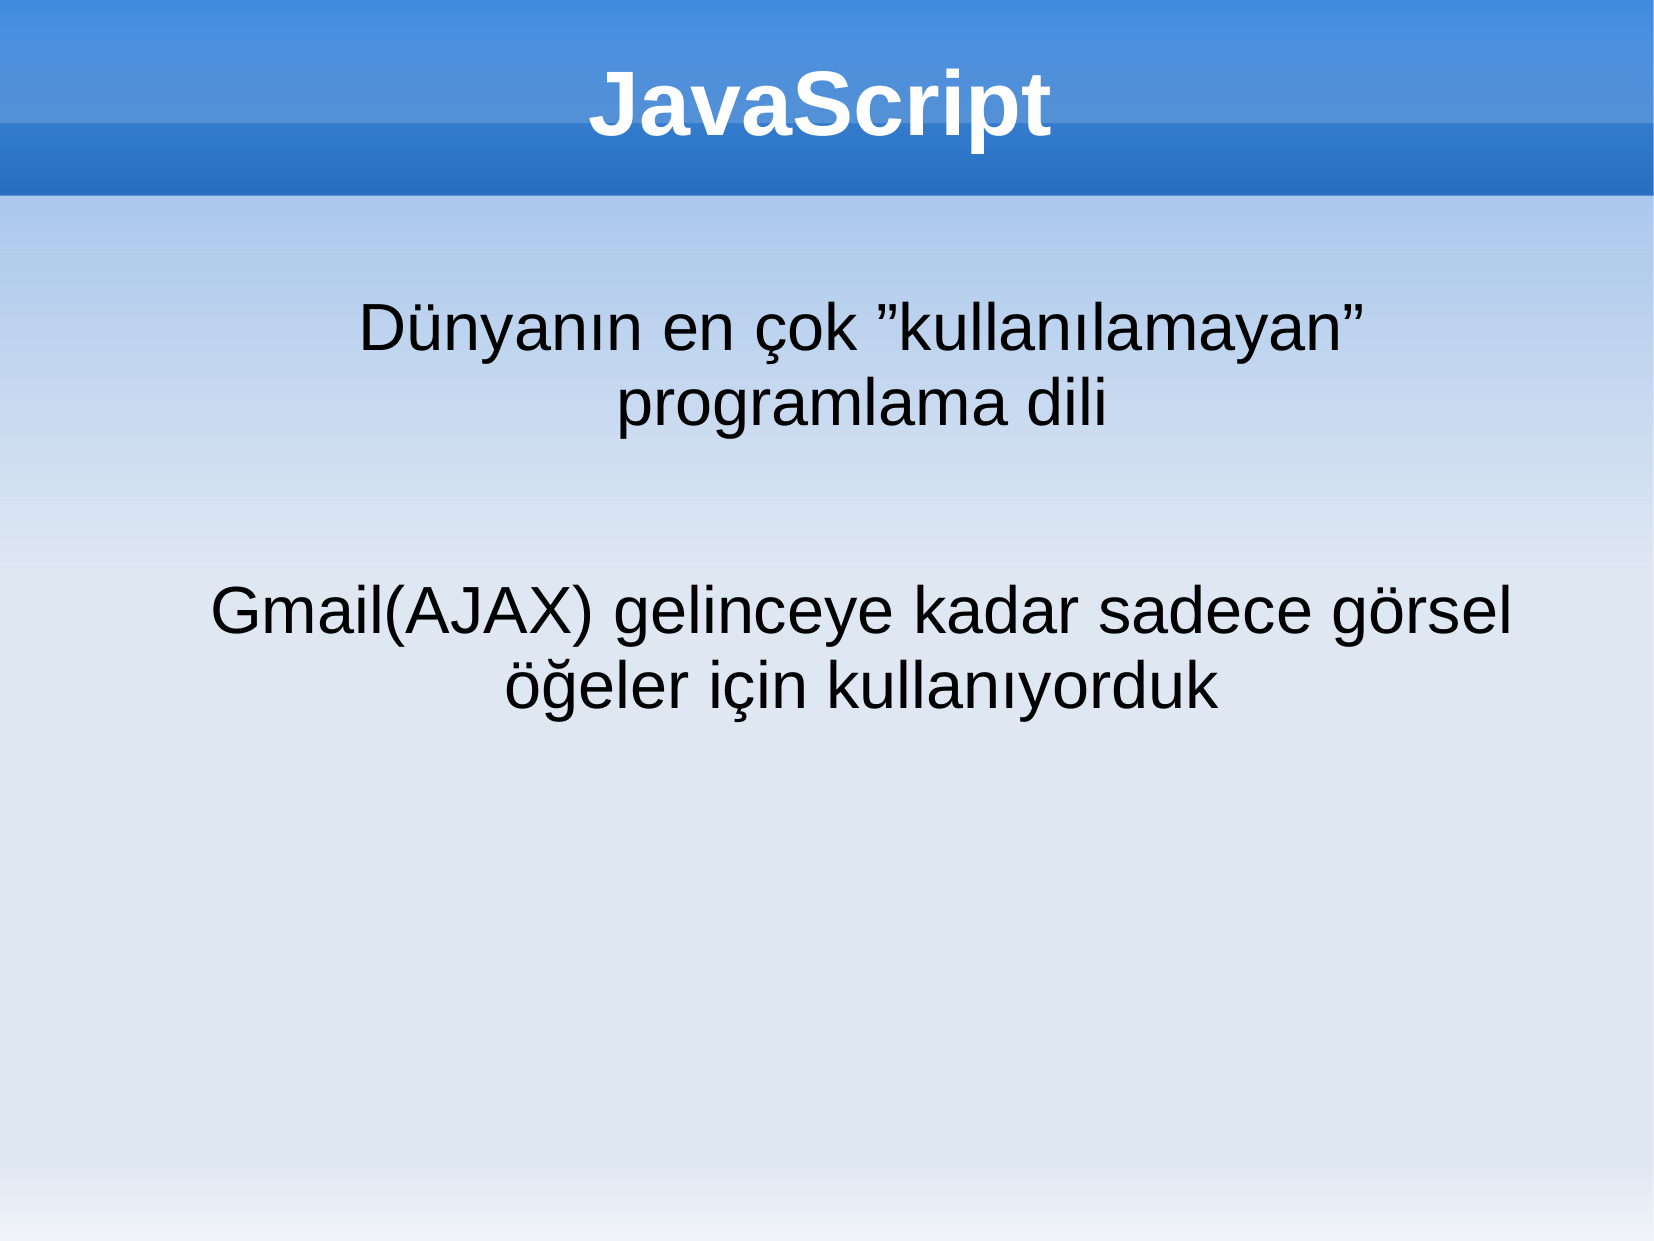

# JavaScript
Dünyanın en çok ”kullanılamayan” programlama dili
Gmail(AJAX) gelinceye kadar sadece görsel öğeler için kullanıyorduk